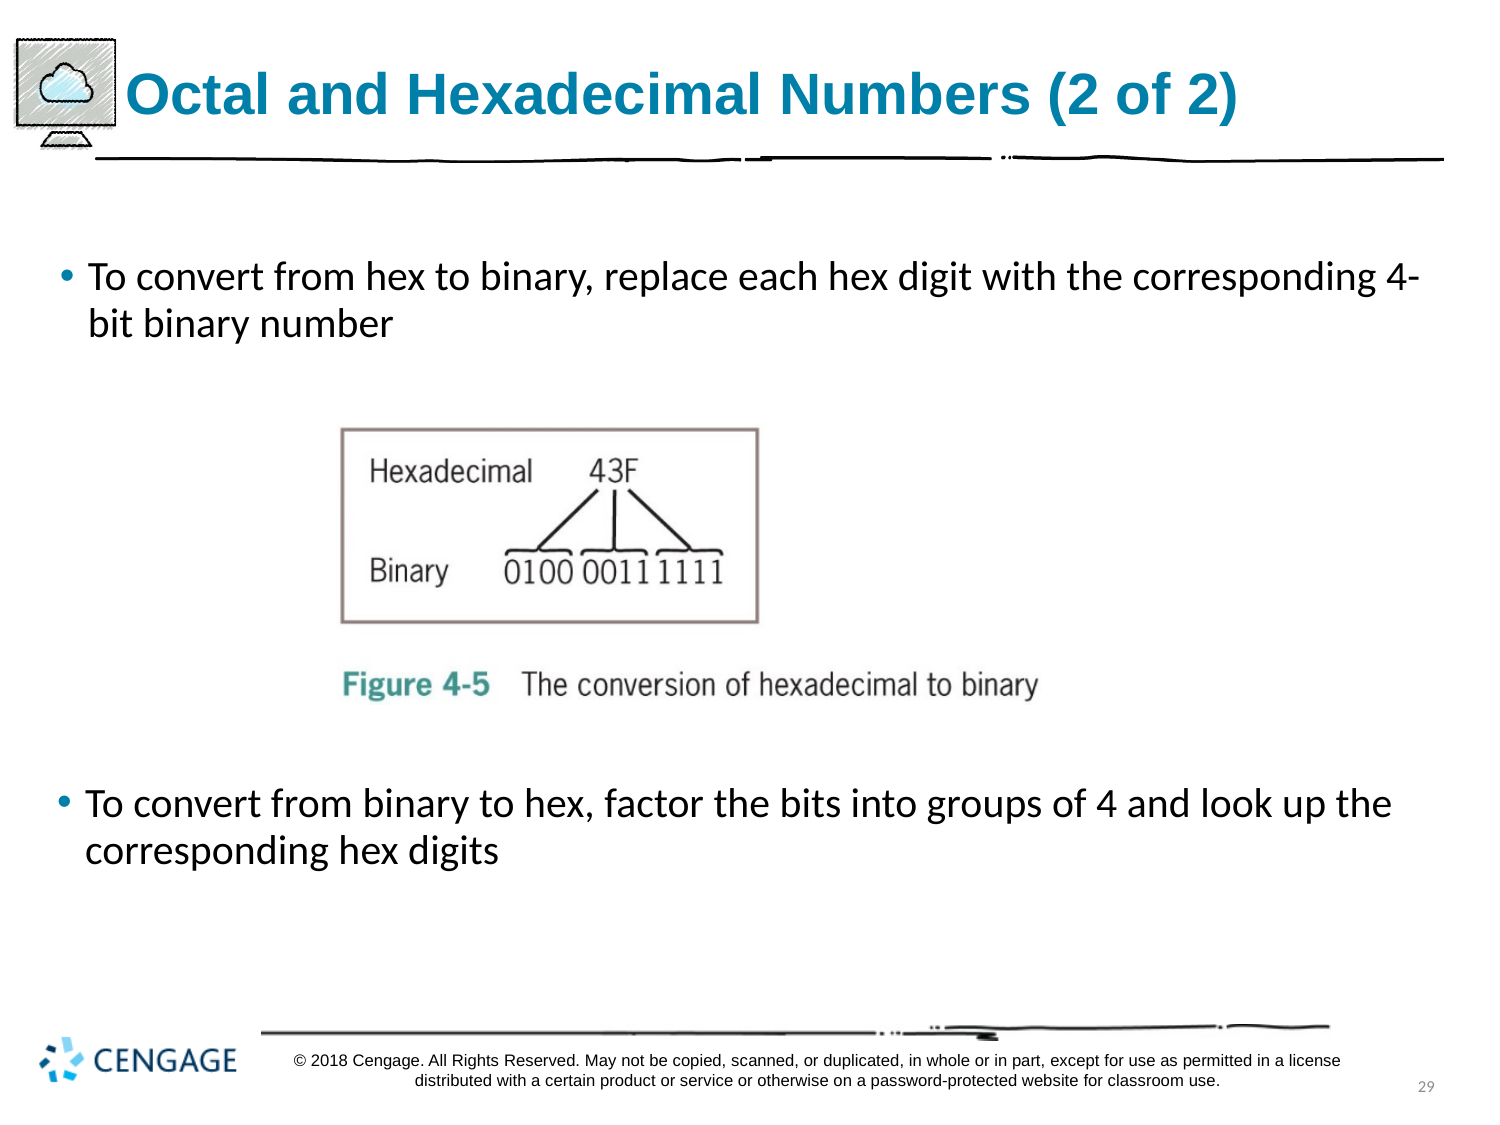

# Octal and Hexadecimal Numbers (2 of 2)
To convert from hex to binary, replace each hex digit with the corresponding 4-bit binary number
To convert from binary to hex, factor the bits into groups of 4 and look up the corresponding hex digits
© 2018 Cengage. All Rights Reserved. May not be copied, scanned, or duplicated, in whole or in part, except for use as permitted in a license distributed with a certain product or service or otherwise on a password-protected website for classroom use.